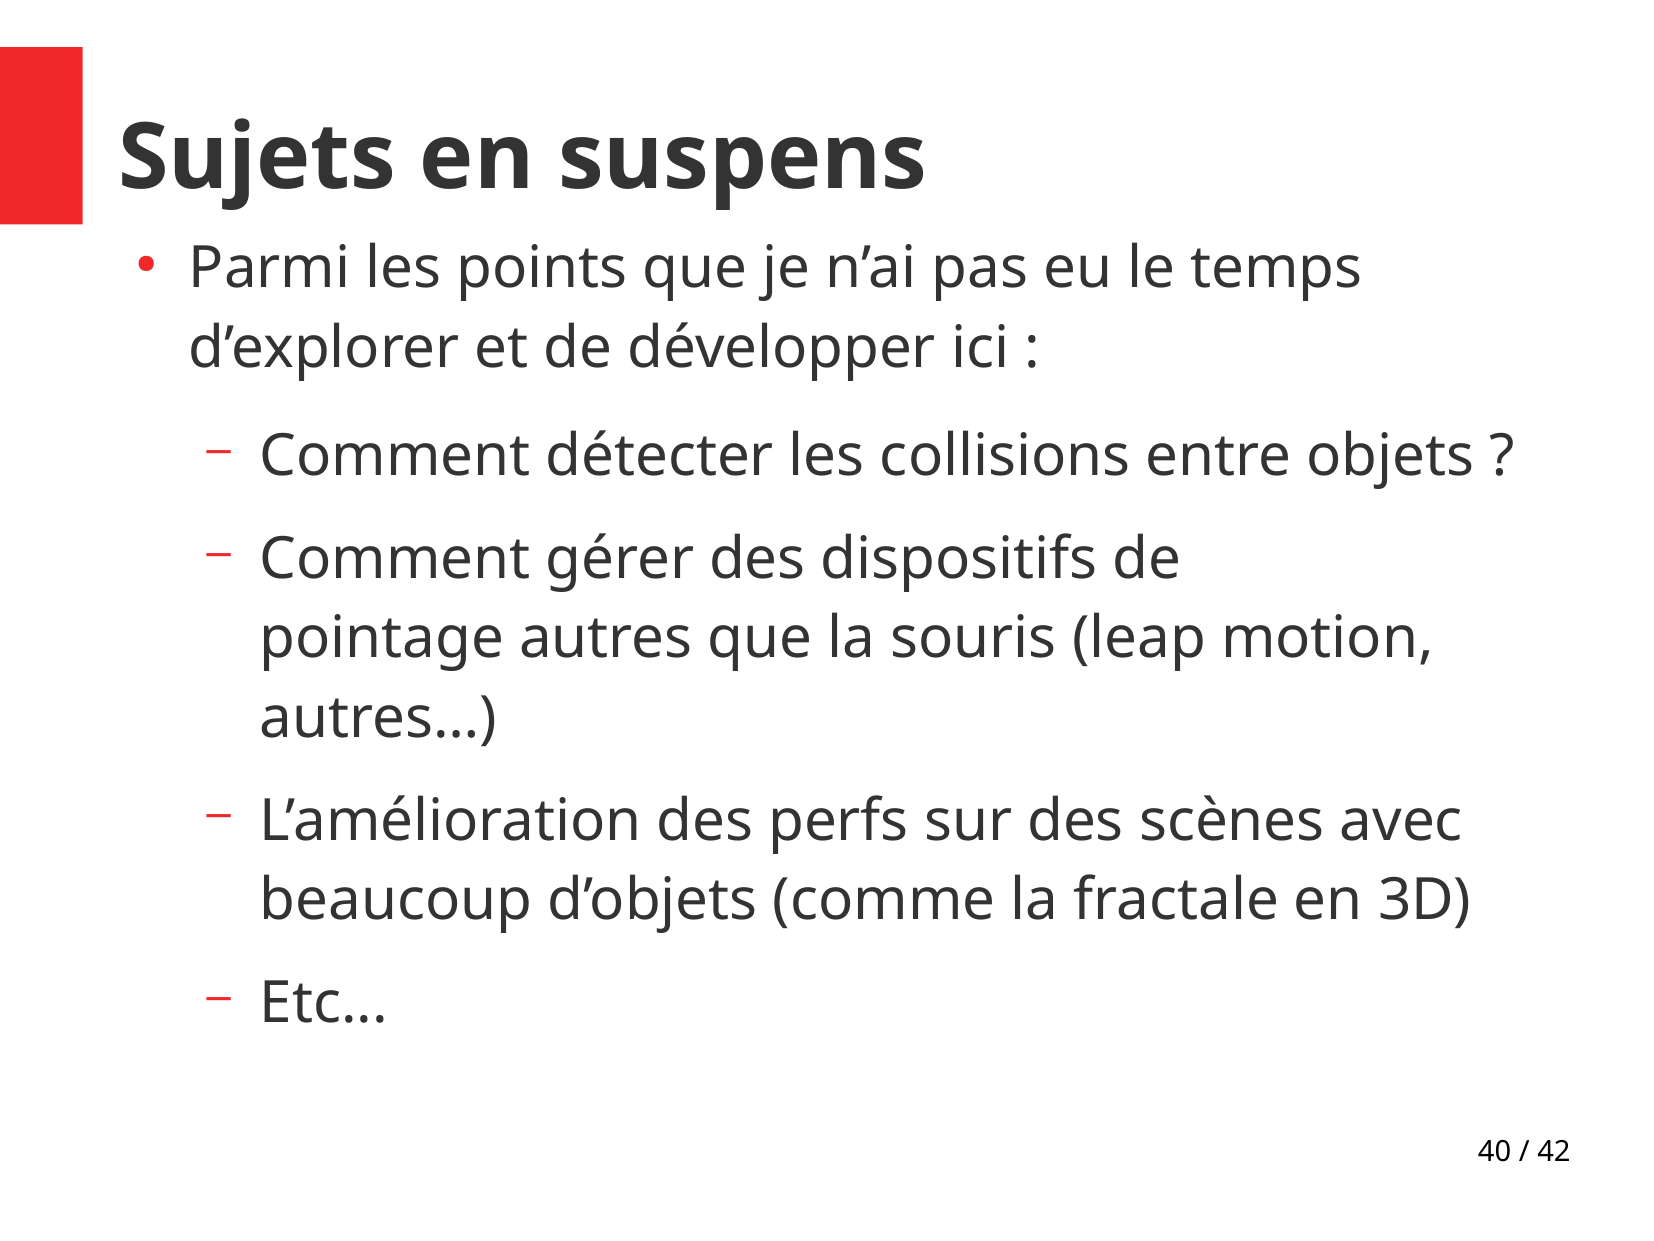

# Sujets en suspens
Parmi les points que je n’ai pas eu le temps d’explorer et de développer ici :
Comment détecter les collisions entre objets ?
Comment gérer des dispositifs de pointage autres que la souris (leap motion, autres…)
L’amélioration des perfs sur des scènes avec beaucoup d’objets (comme la fractale en 3D)
Etc...
40